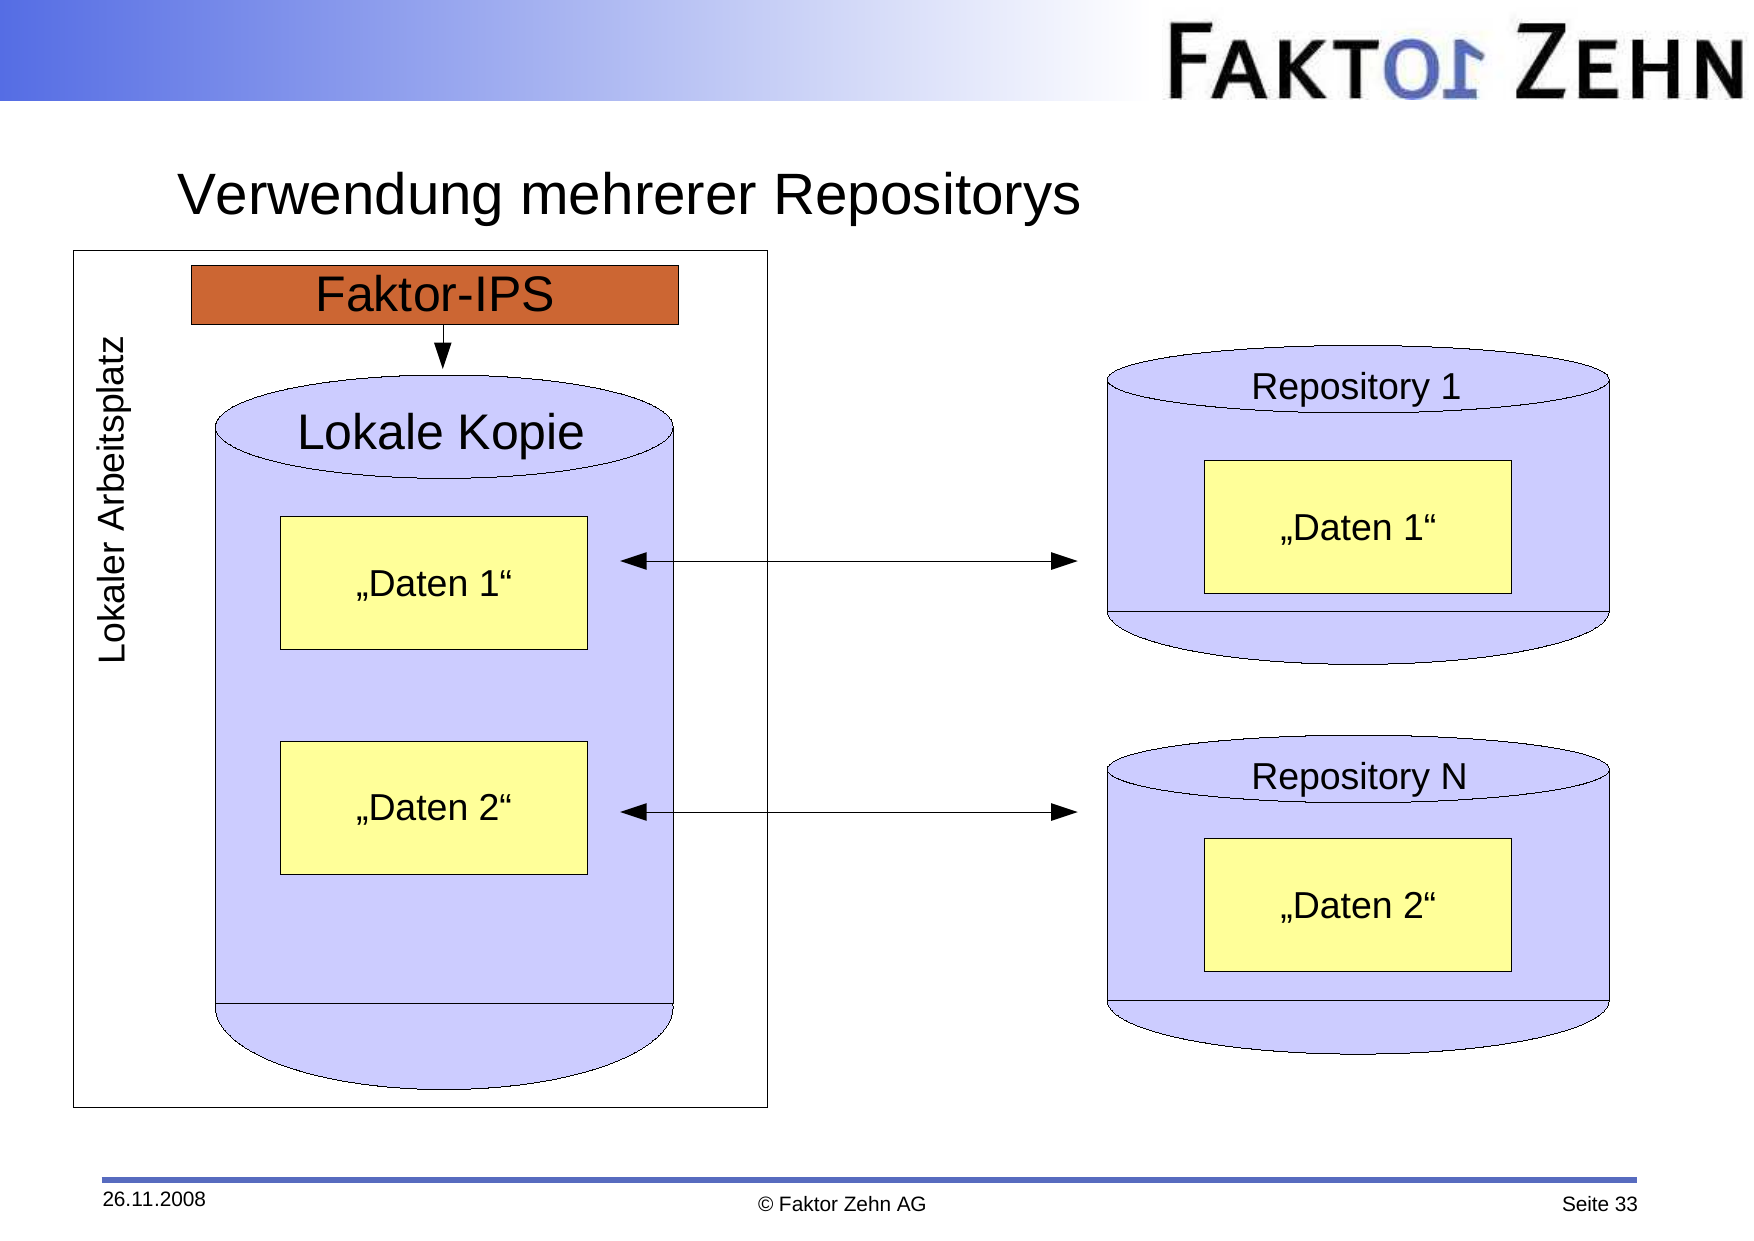

# Verwendung mehrerer Repositorys
Faktor-IPS
Repository 1
Lokale Kopie
„Daten 1“
Lokaler Arbeitsplatz
„Daten 1“
„Daten 2“
Repository N
„Daten 2“